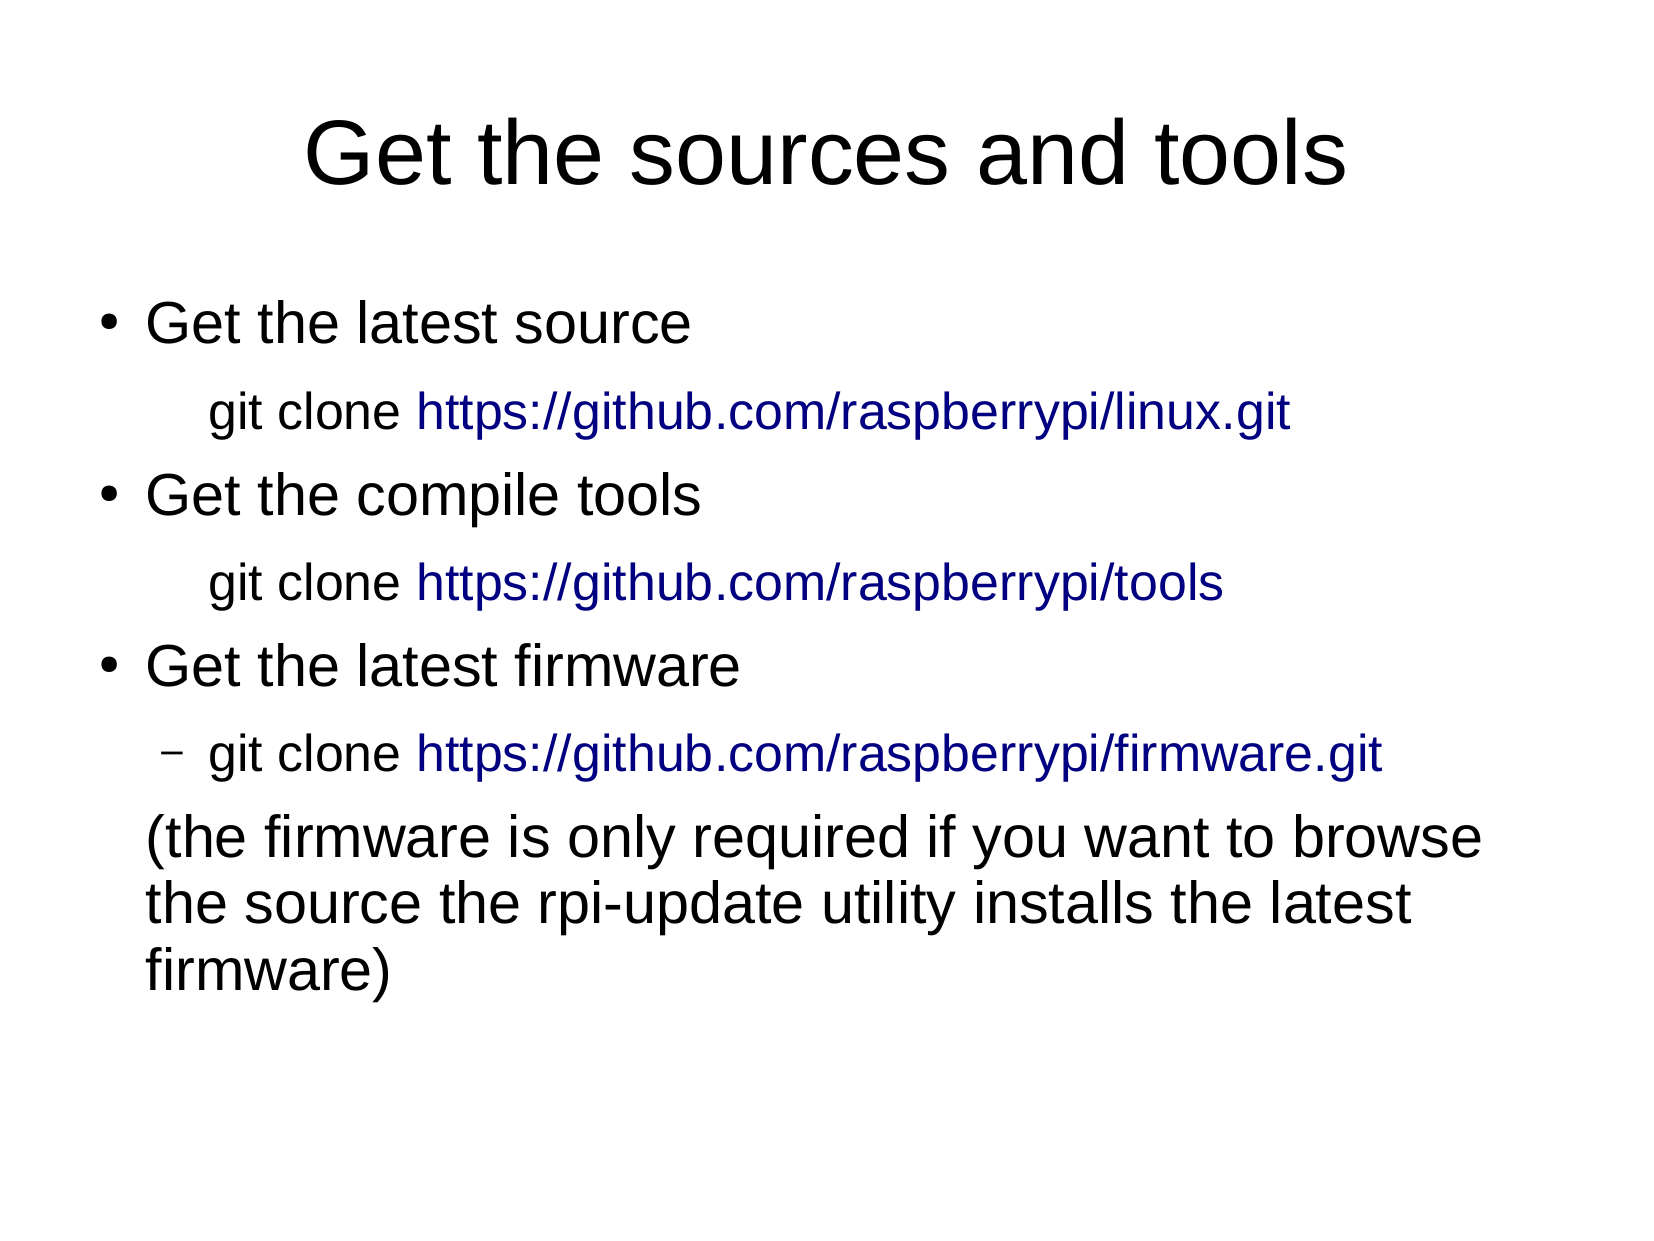

# Get the sources and tools
Get the latest source
git clone https://github.com/raspberrypi/linux.git
Get the compile tools
git clone https://github.com/raspberrypi/tools
Get the latest firmware
git clone https://github.com/raspberrypi/firmware.git
(the firmware is only required if you want to browse the source the rpi-update utility installs the latest firmware)